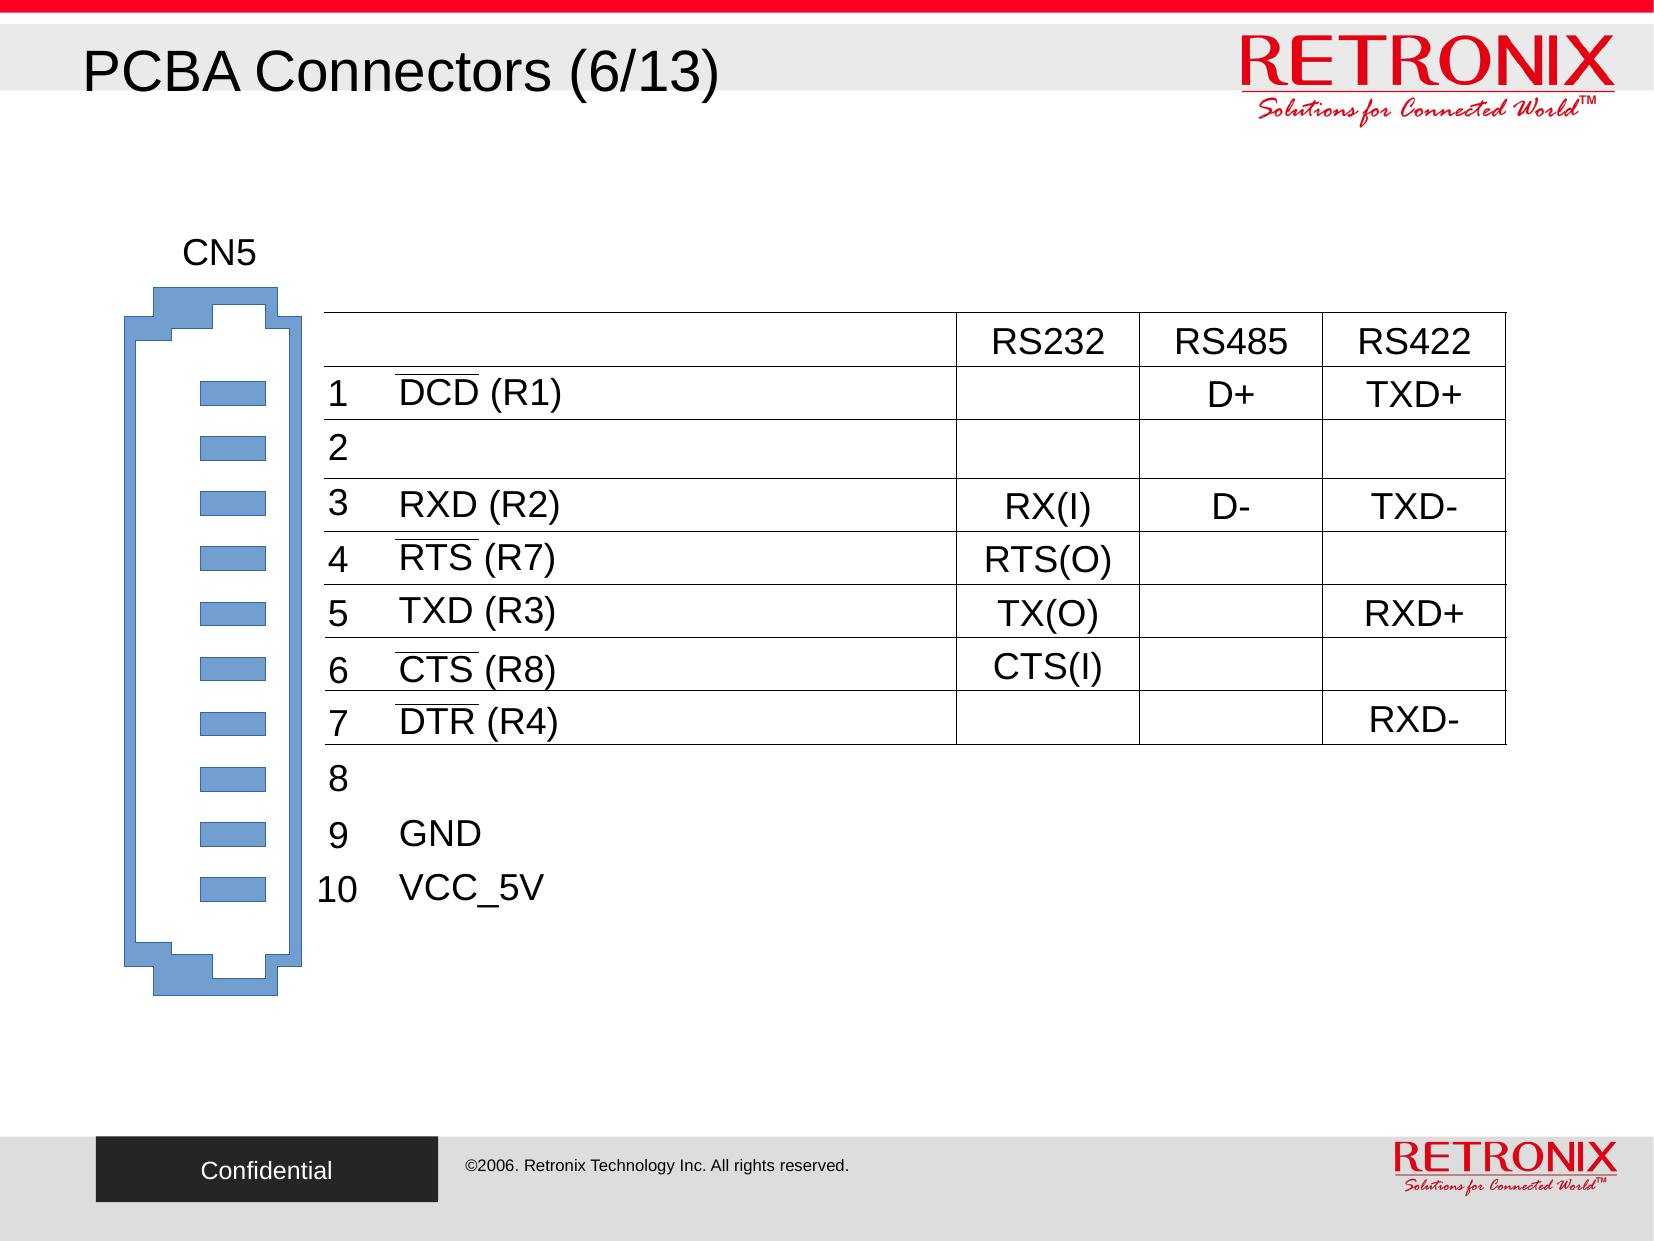

# PCBA Connectors (6/13)
CN5
1
2
3
4
5
6
7
8
9
10
RS232
RS485
RS422
DCD (R1)
D+
TXD+
RXD (R2)
RX(I)
D-
TXD-
RTS (R7)
RTS(O)
TXD (R3)
TX(O)
RXD+
CTS(I)
CTS (R8)
RXD-
DTR (R4)
GND
VCC_5V